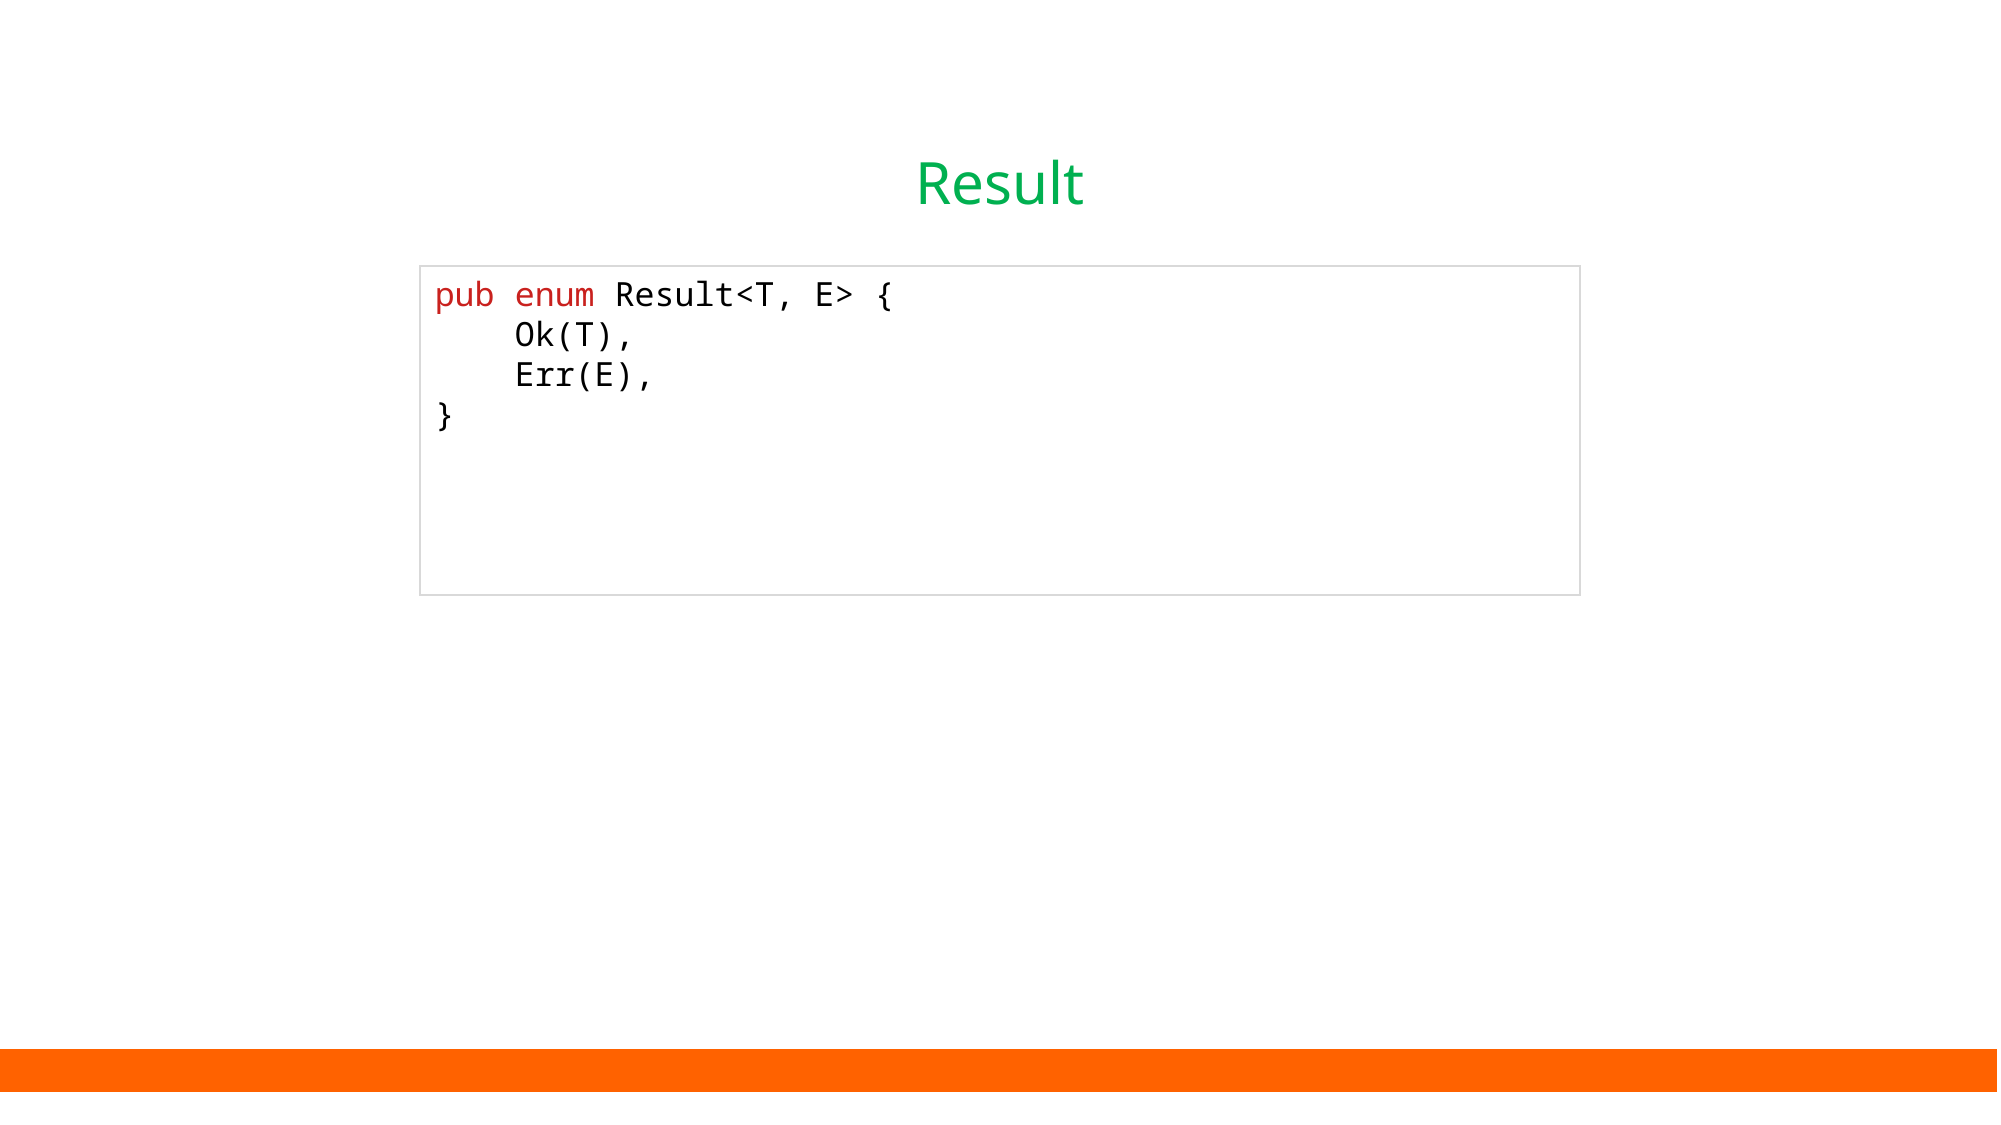

# Result
pub enum Result<T, E> {
 Ok(T),
 Err(E),
}